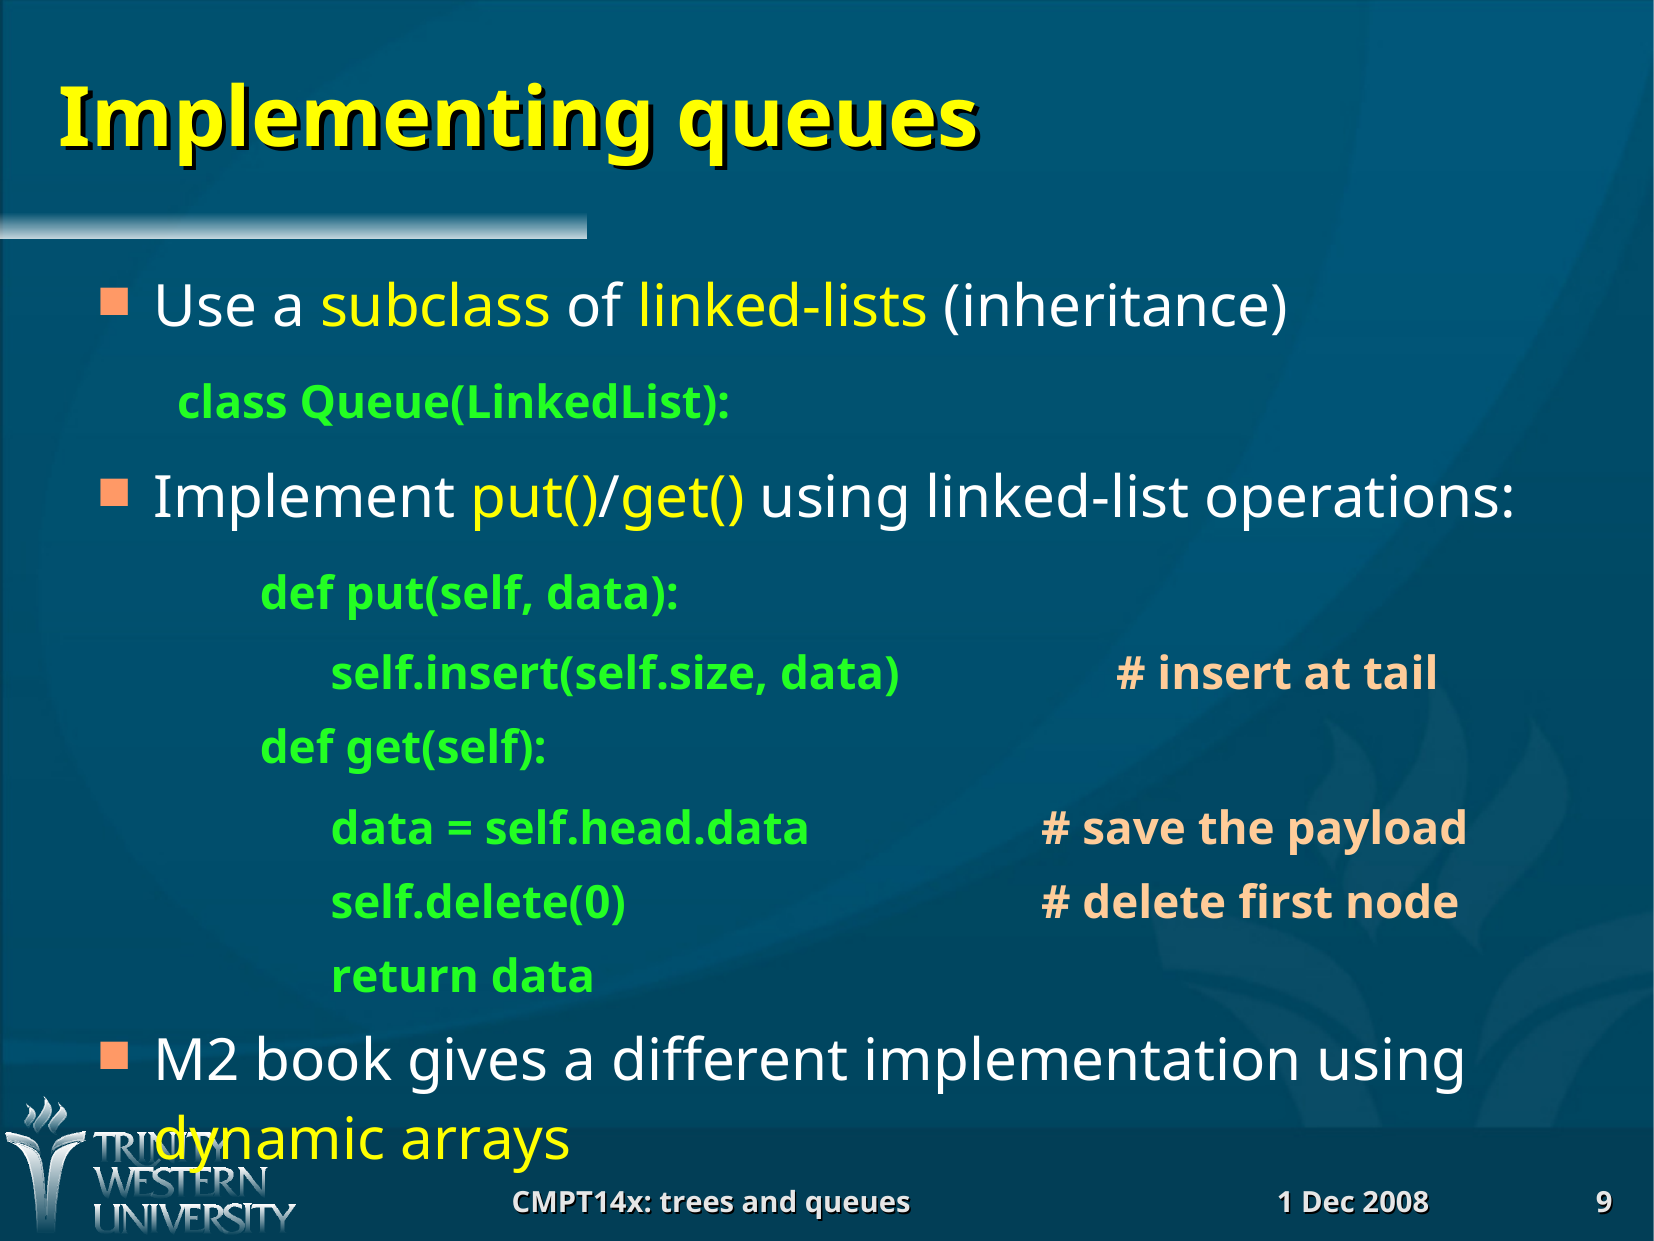

# Implementing queues
Use a subclass of linked-lists (inheritance)
class Queue(LinkedList):
Implement put()/get() using linked-list operations:
def put(self, data):
self.insert(self.size, data)			# insert at tail
def get(self):
data = self.head.data				# save the payload
self.delete(0)						# delete first node
return data
M2 book gives a different implementation using dynamic arrays
CMPT14x: trees and queues
1 Dec 2008
9